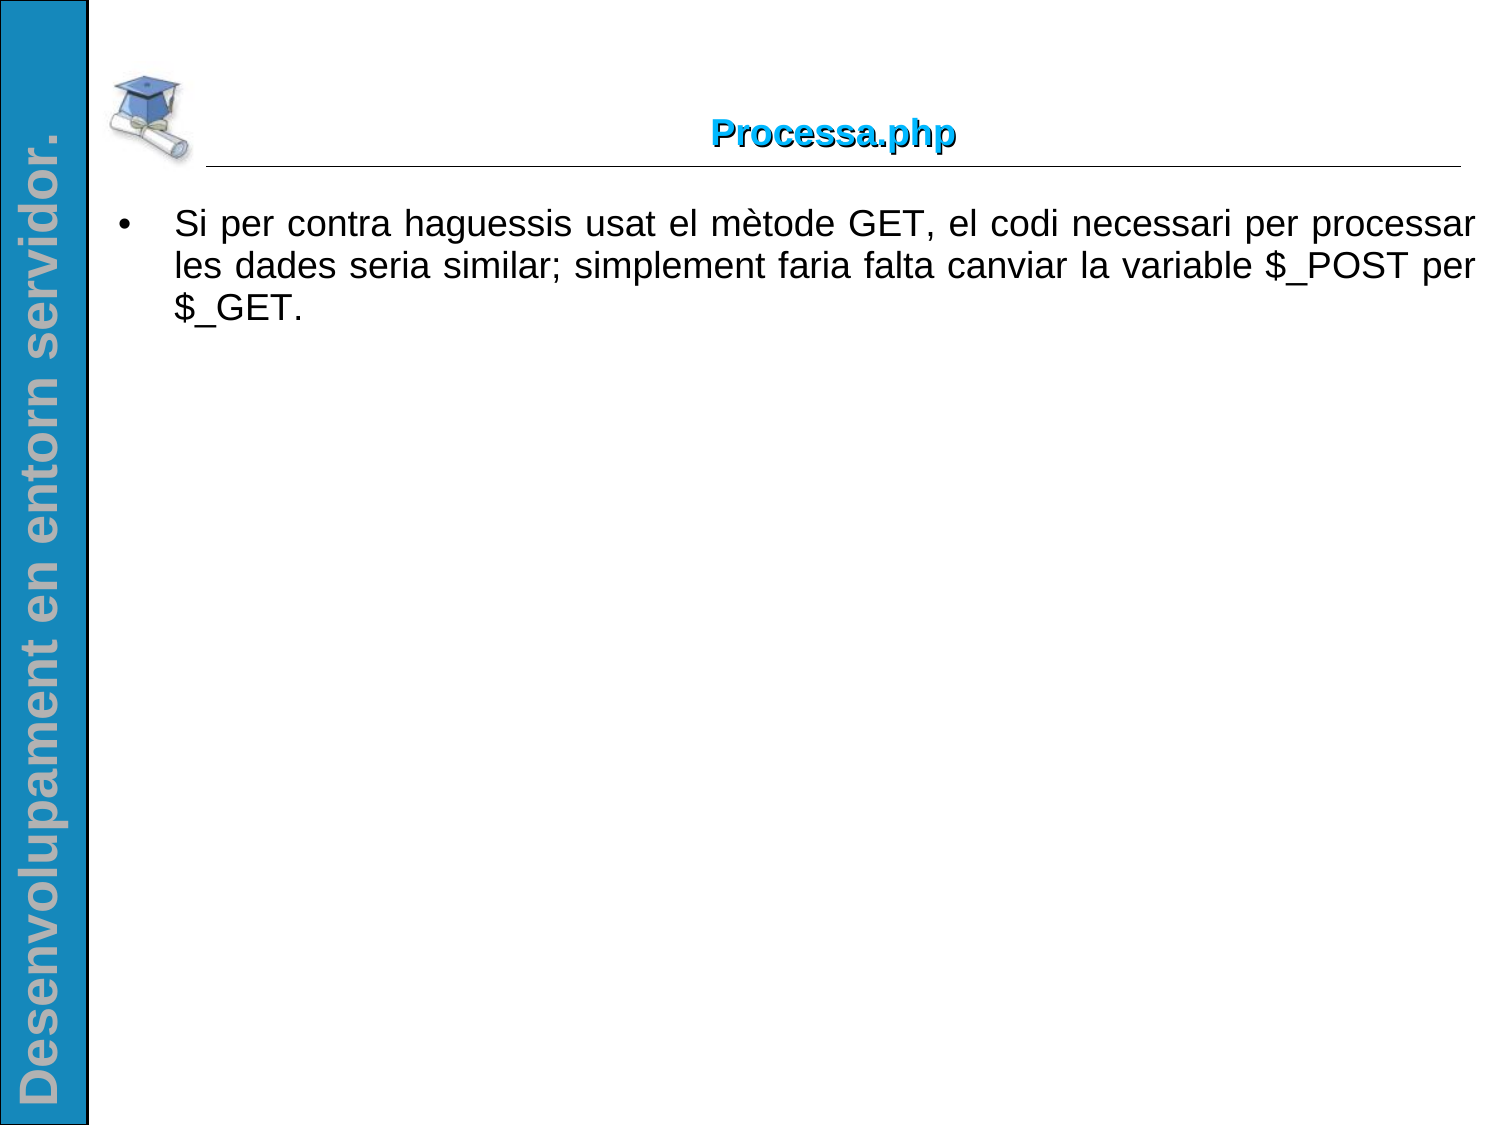

# Processa.php
Si per contra haguessis usat el mètode GET, el codi necessari per processar les dades seria similar; simplement faria falta canviar la variable $_POST per $_GET.